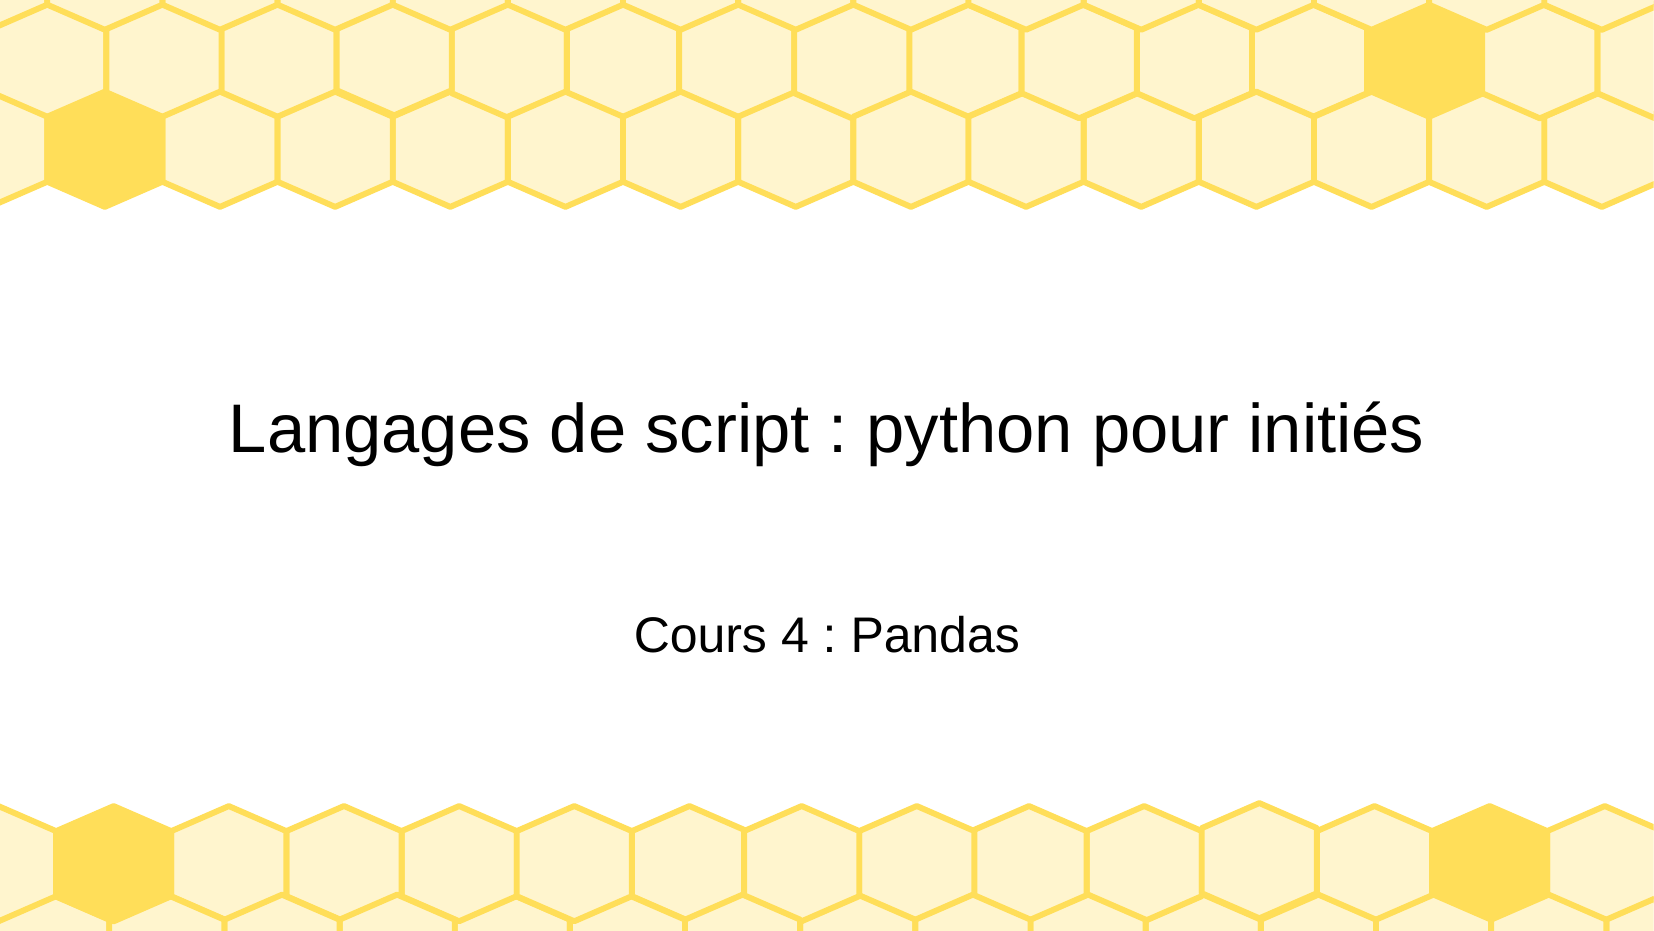

# Langages de script : python pour initiés
Cours 4 : Pandas